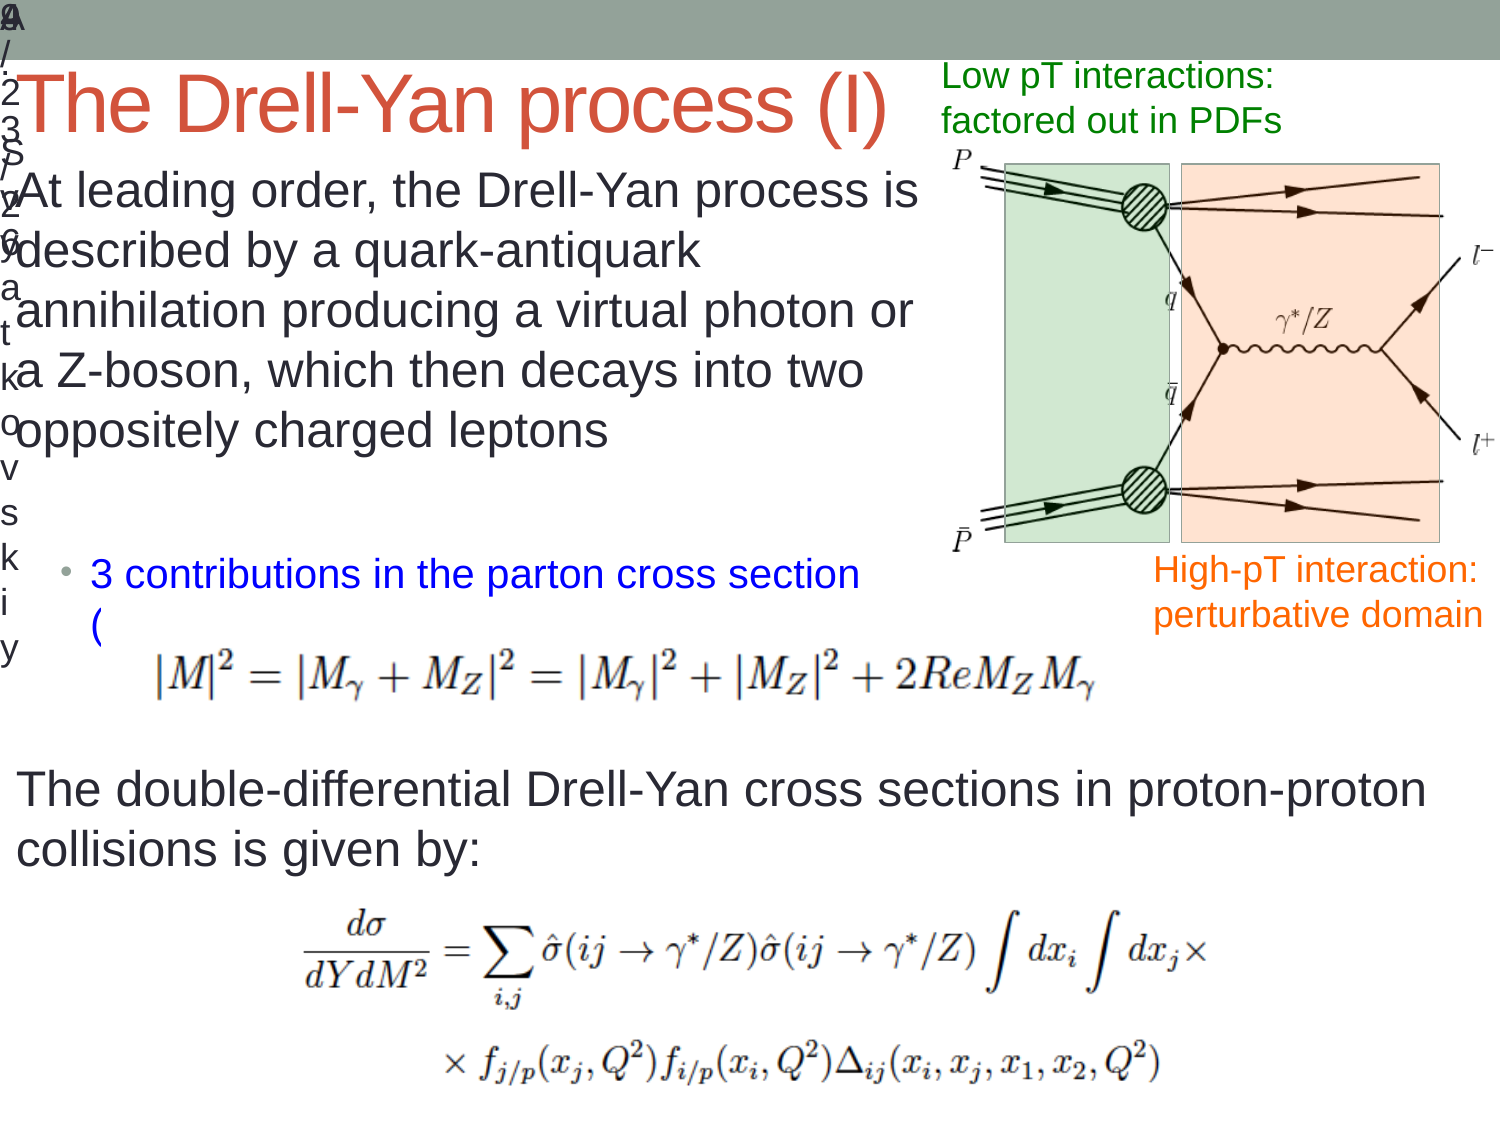

A. Svyatkovskiy
# The Drell-Yan process (I)
Low pT interactions:
factored out in PDFs
At leading order, the Drell-Yan process is described by a quark-antiquark
annihilation producing a virtual photon or
a Z-boson, which then decays into two oppositely charged leptons
3 contributions in the parton cross section (photon, Z exchange and the interference term)
High-pT interaction:
perturbative domain
The double-differential Drell-Yan cross sections in proton-proton collisions is given by: